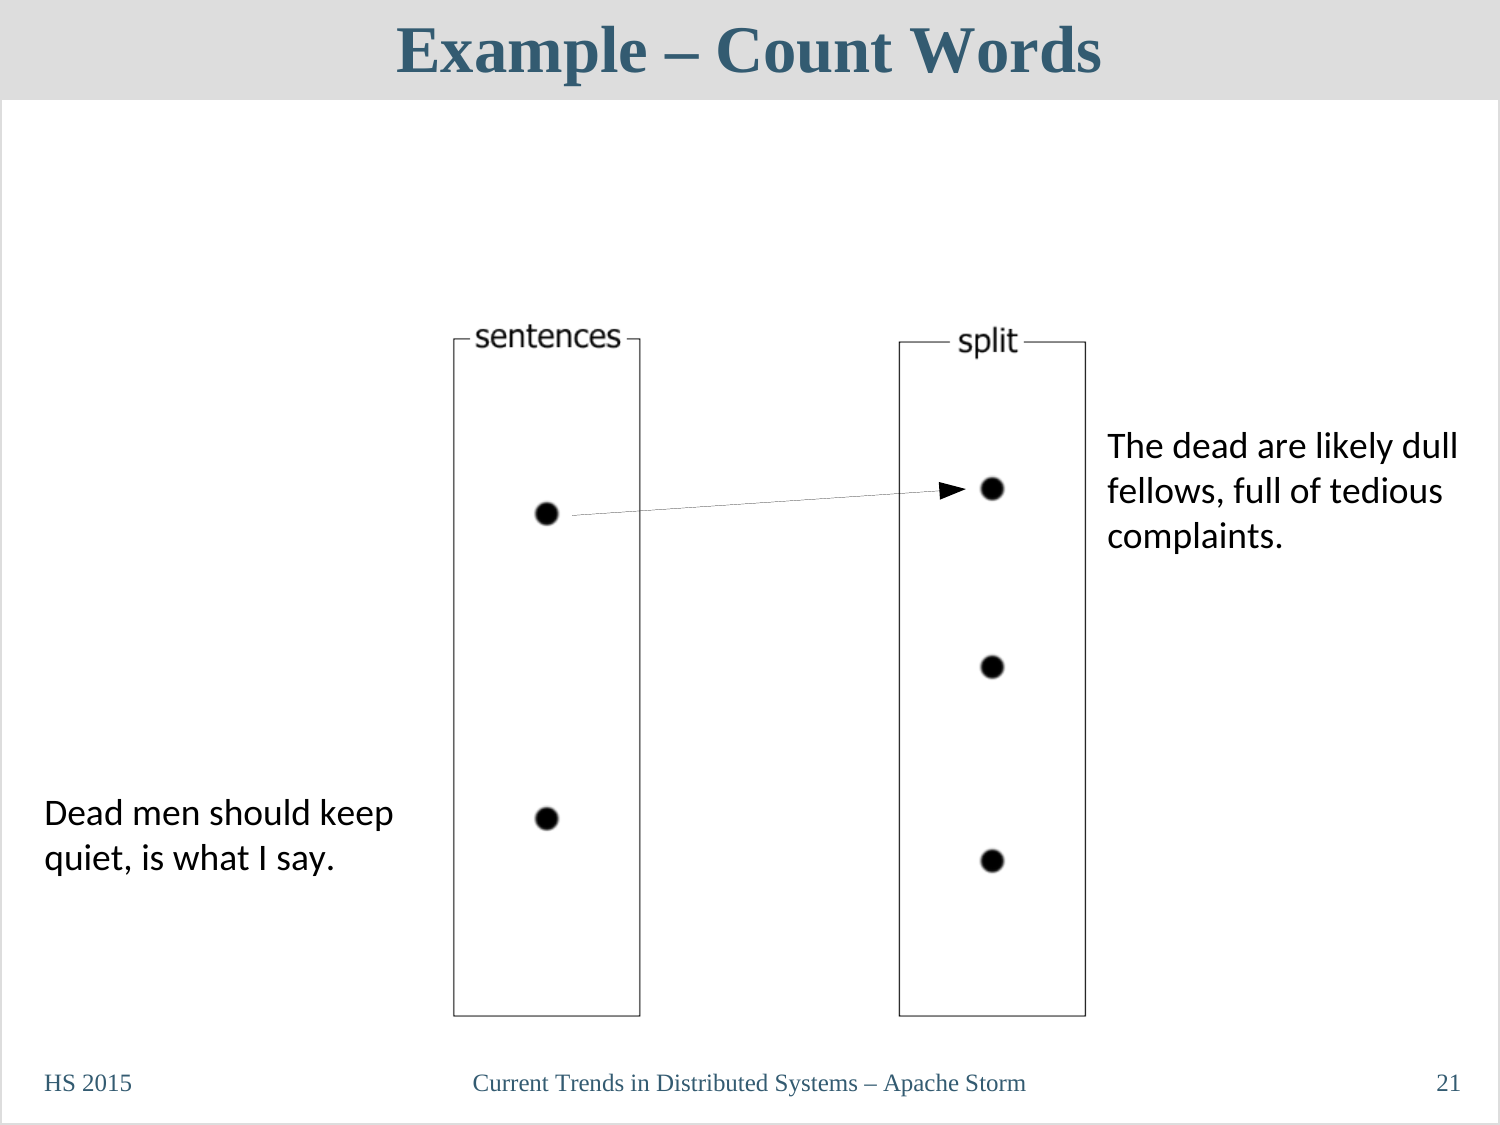

# Example – Count Words
The dead are likely dull fellows, full of tedious complaints.
Dead men should keep quiet, is what I say.
HS 2015
Current Trends in Distributed Systems – Apache Storm